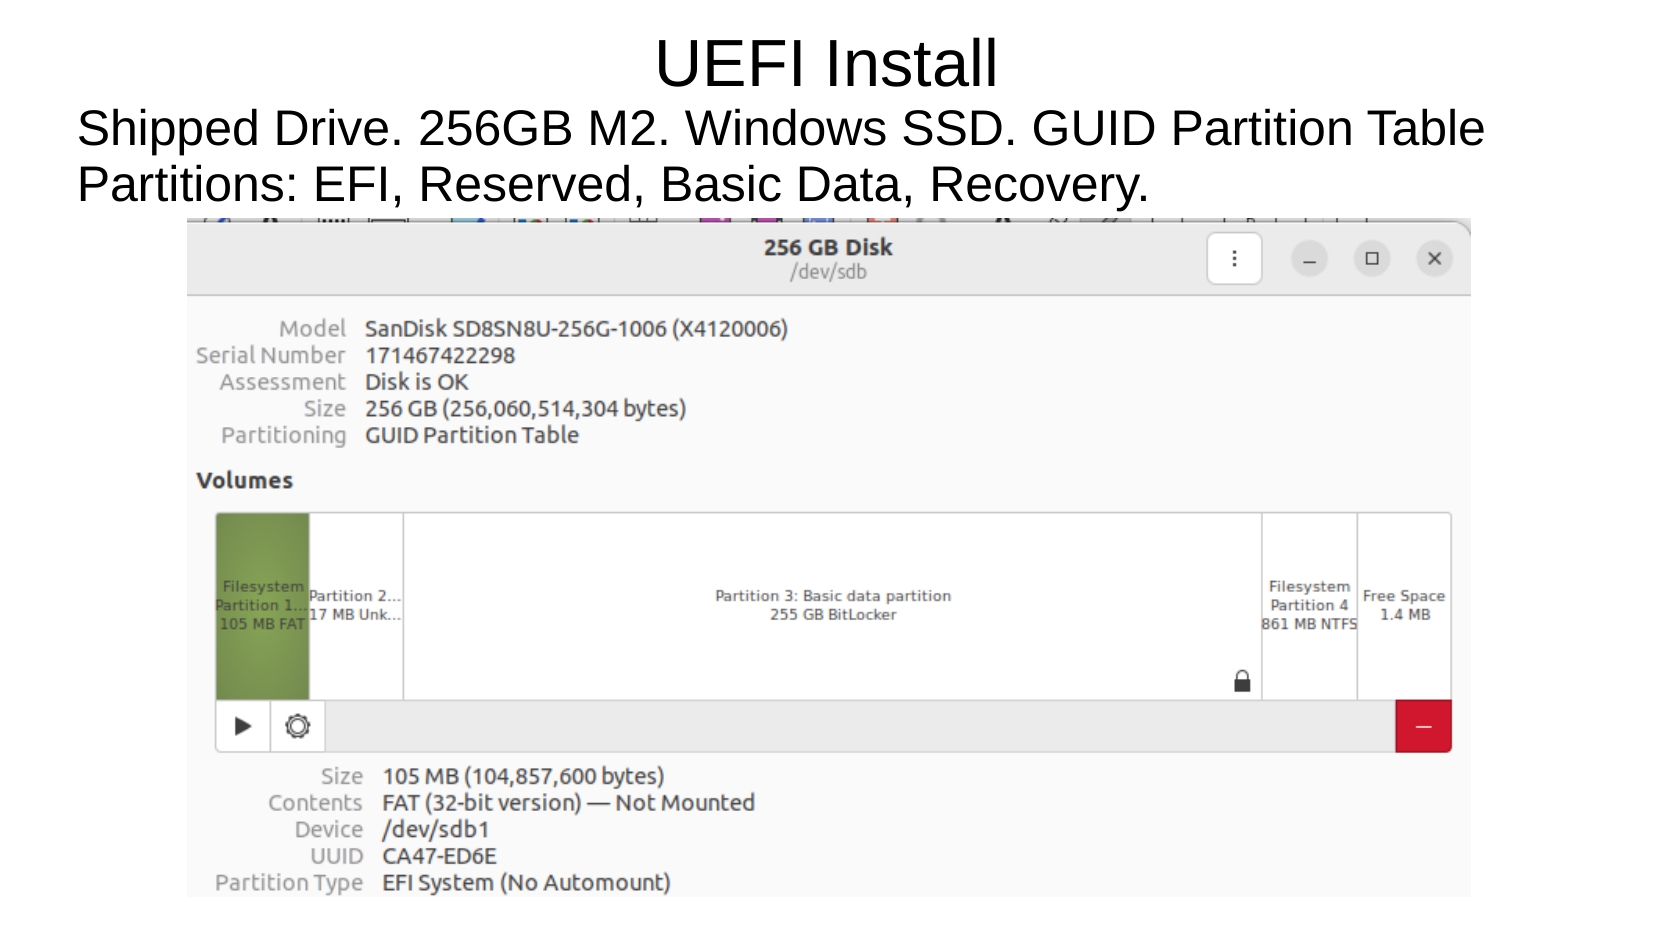

# UEFI Install
Shipped Drive. 256GB M2. Windows SSD. GUID Partition Table
Partitions: EFI, Reserved, Basic Data, Recovery.